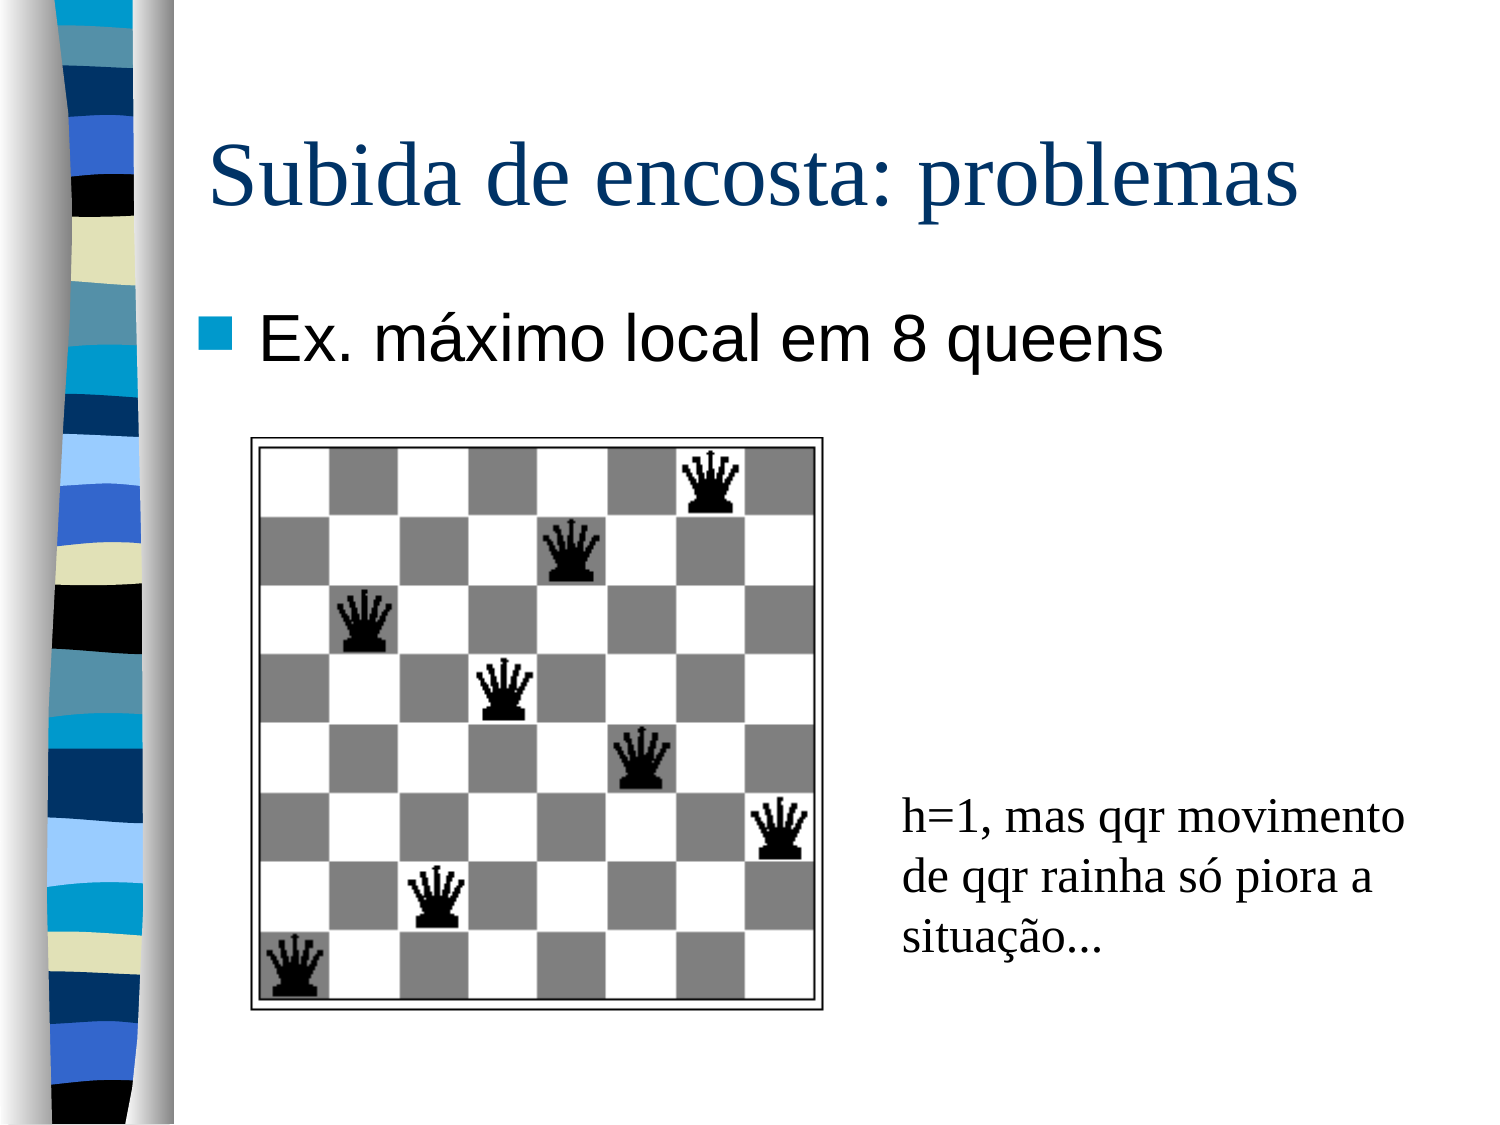

# Subida de encosta: problemas
Ex. máximo local em 8 queens
h=1, mas qqr movimento
de qqr rainha só piora a
situação...